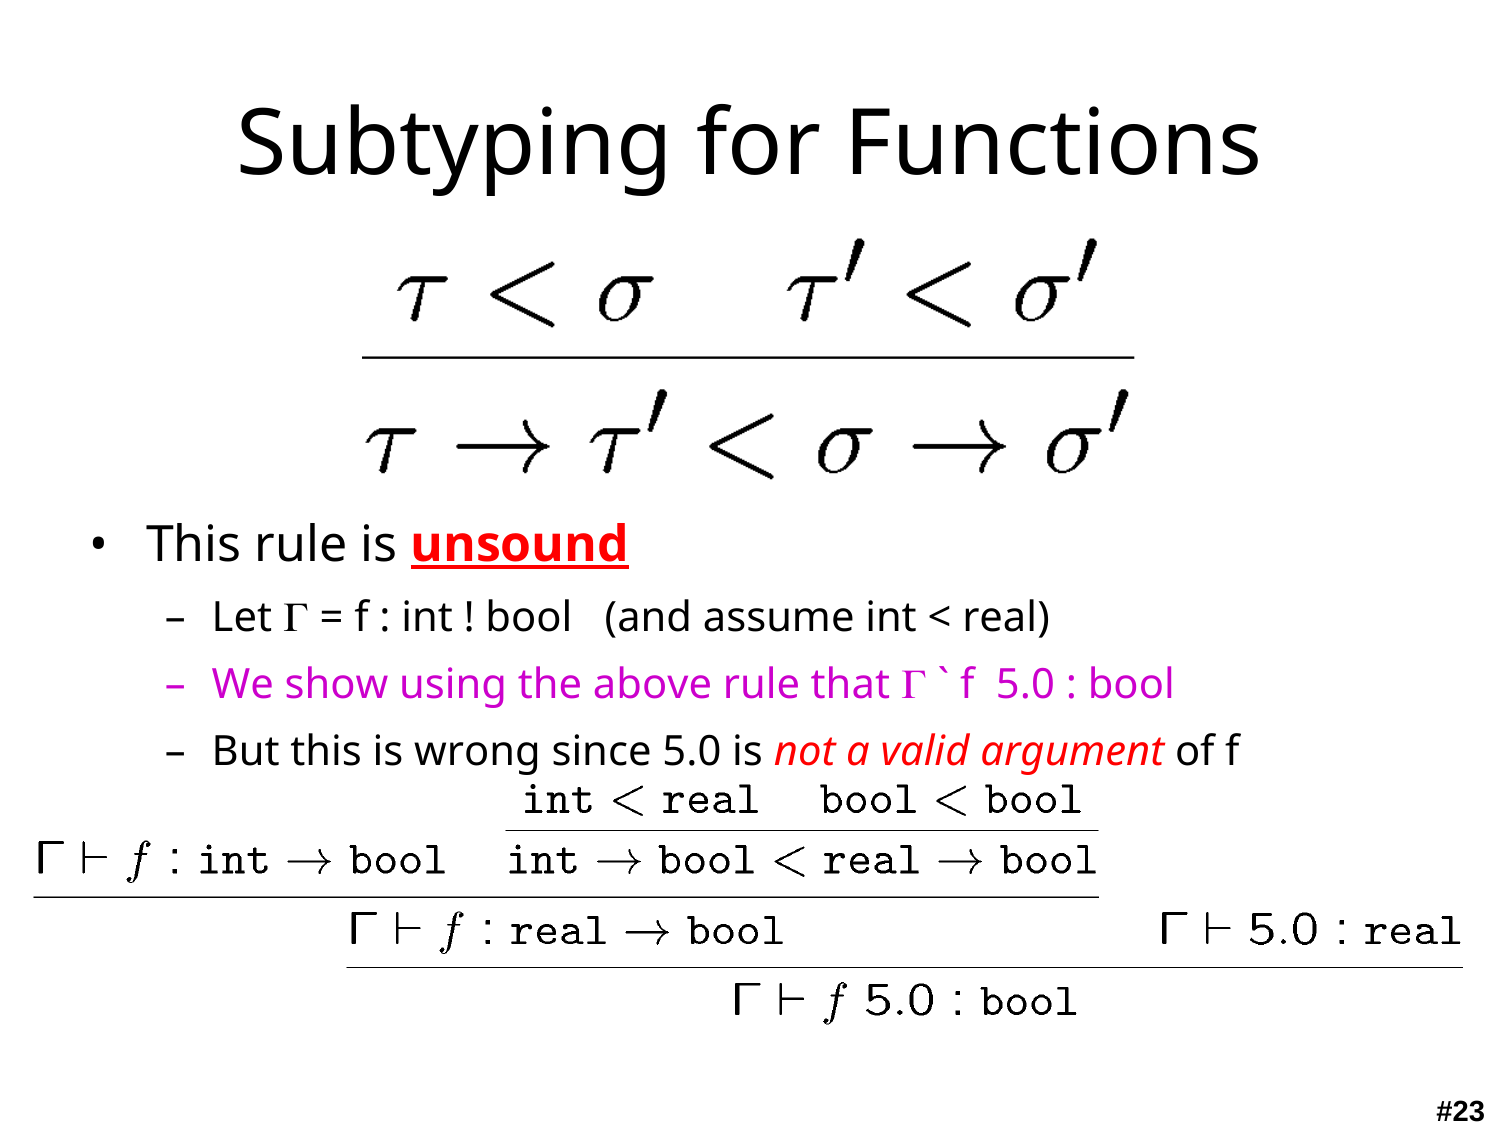

# Subtyping for Functions
This rule is unsound
Let  = f : int ! bool (and assume int < real)
We show using the above rule that  ` f 5.0 : bool
But this is wrong since 5.0 is not a valid argument of f
23